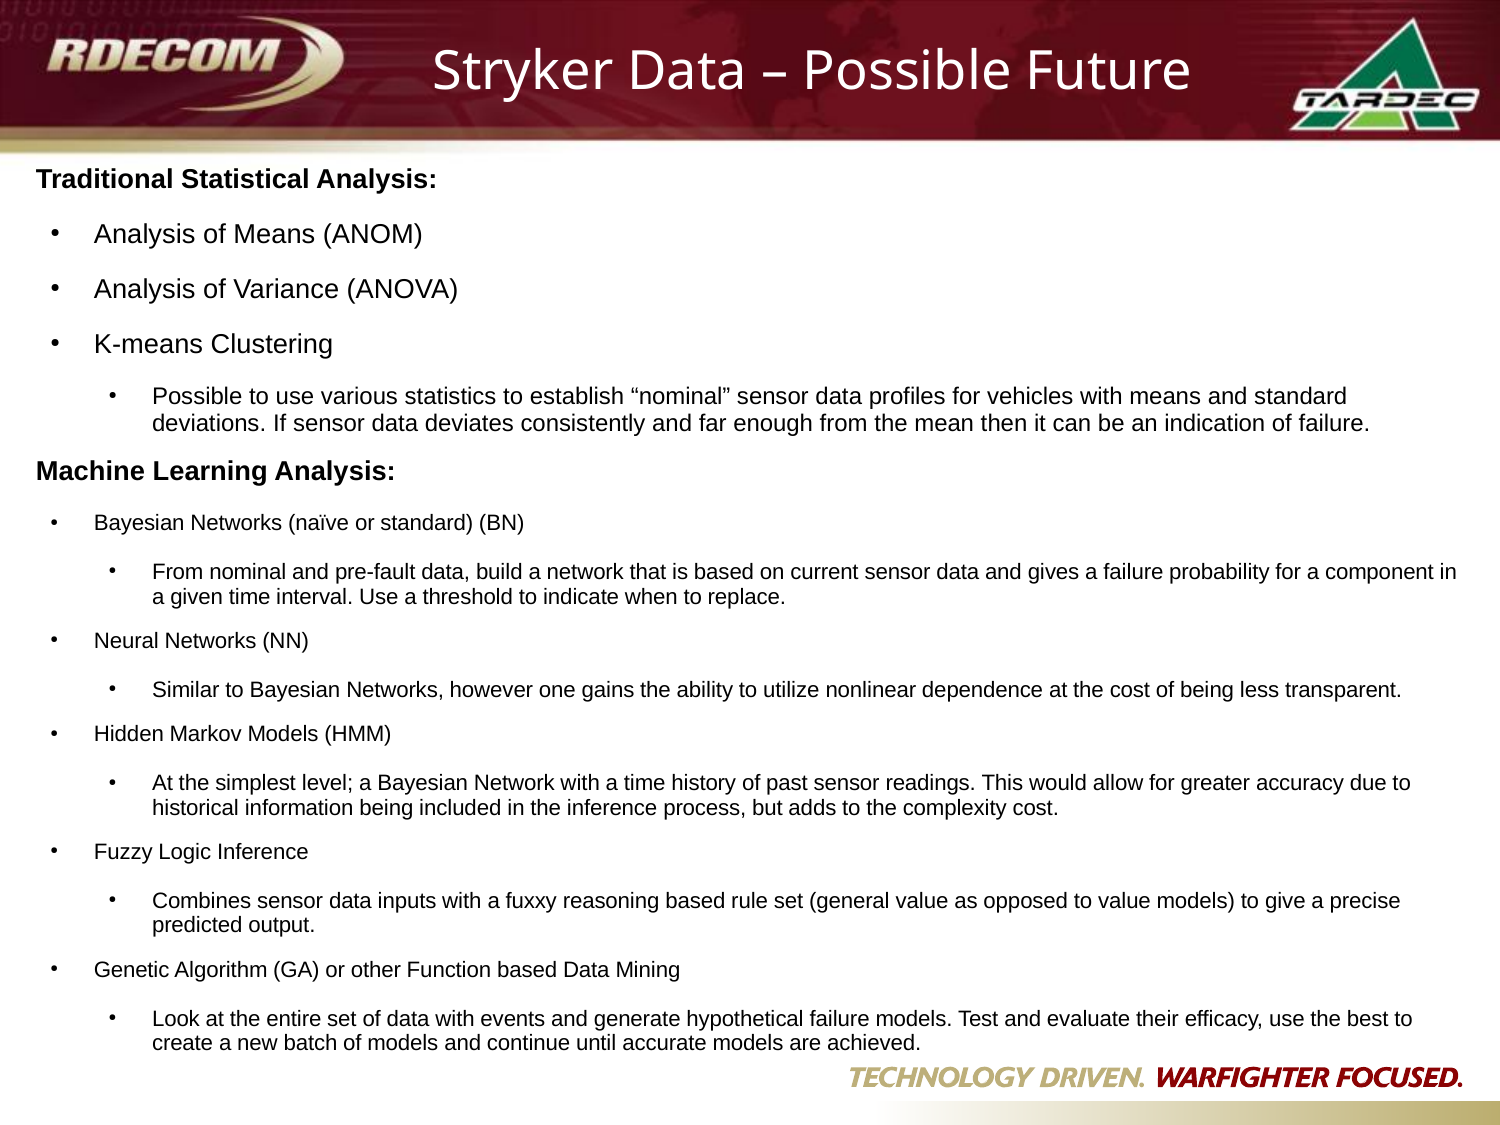

# Stryker Data – Possible Future
Traditional Statistical Analysis:
Analysis of Means (ANOM)
Analysis of Variance (ANOVA)
K-means Clustering
Possible to use various statistics to establish “nominal” sensor data profiles for vehicles with means and standard deviations. If sensor data deviates consistently and far enough from the mean then it can be an indication of failure.
Machine Learning Analysis:
Bayesian Networks (naïve or standard) (BN)
From nominal and pre-fault data, build a network that is based on current sensor data and gives a failure probability for a component in a given time interval. Use a threshold to indicate when to replace.
Neural Networks (NN)
Similar to Bayesian Networks, however one gains the ability to utilize nonlinear dependence at the cost of being less transparent.
Hidden Markov Models (HMM)
At the simplest level; a Bayesian Network with a time history of past sensor readings. This would allow for greater accuracy due to historical information being included in the inference process, but adds to the complexity cost.
Fuzzy Logic Inference
Combines sensor data inputs with a fuxxy reasoning based rule set (general value as opposed to value models) to give a precise predicted output.
Genetic Algorithm (GA) or other Function based Data Mining
Look at the entire set of data with events and generate hypothetical failure models. Test and evaluate their efficacy, use the best to create a new batch of models and continue until accurate models are achieved.